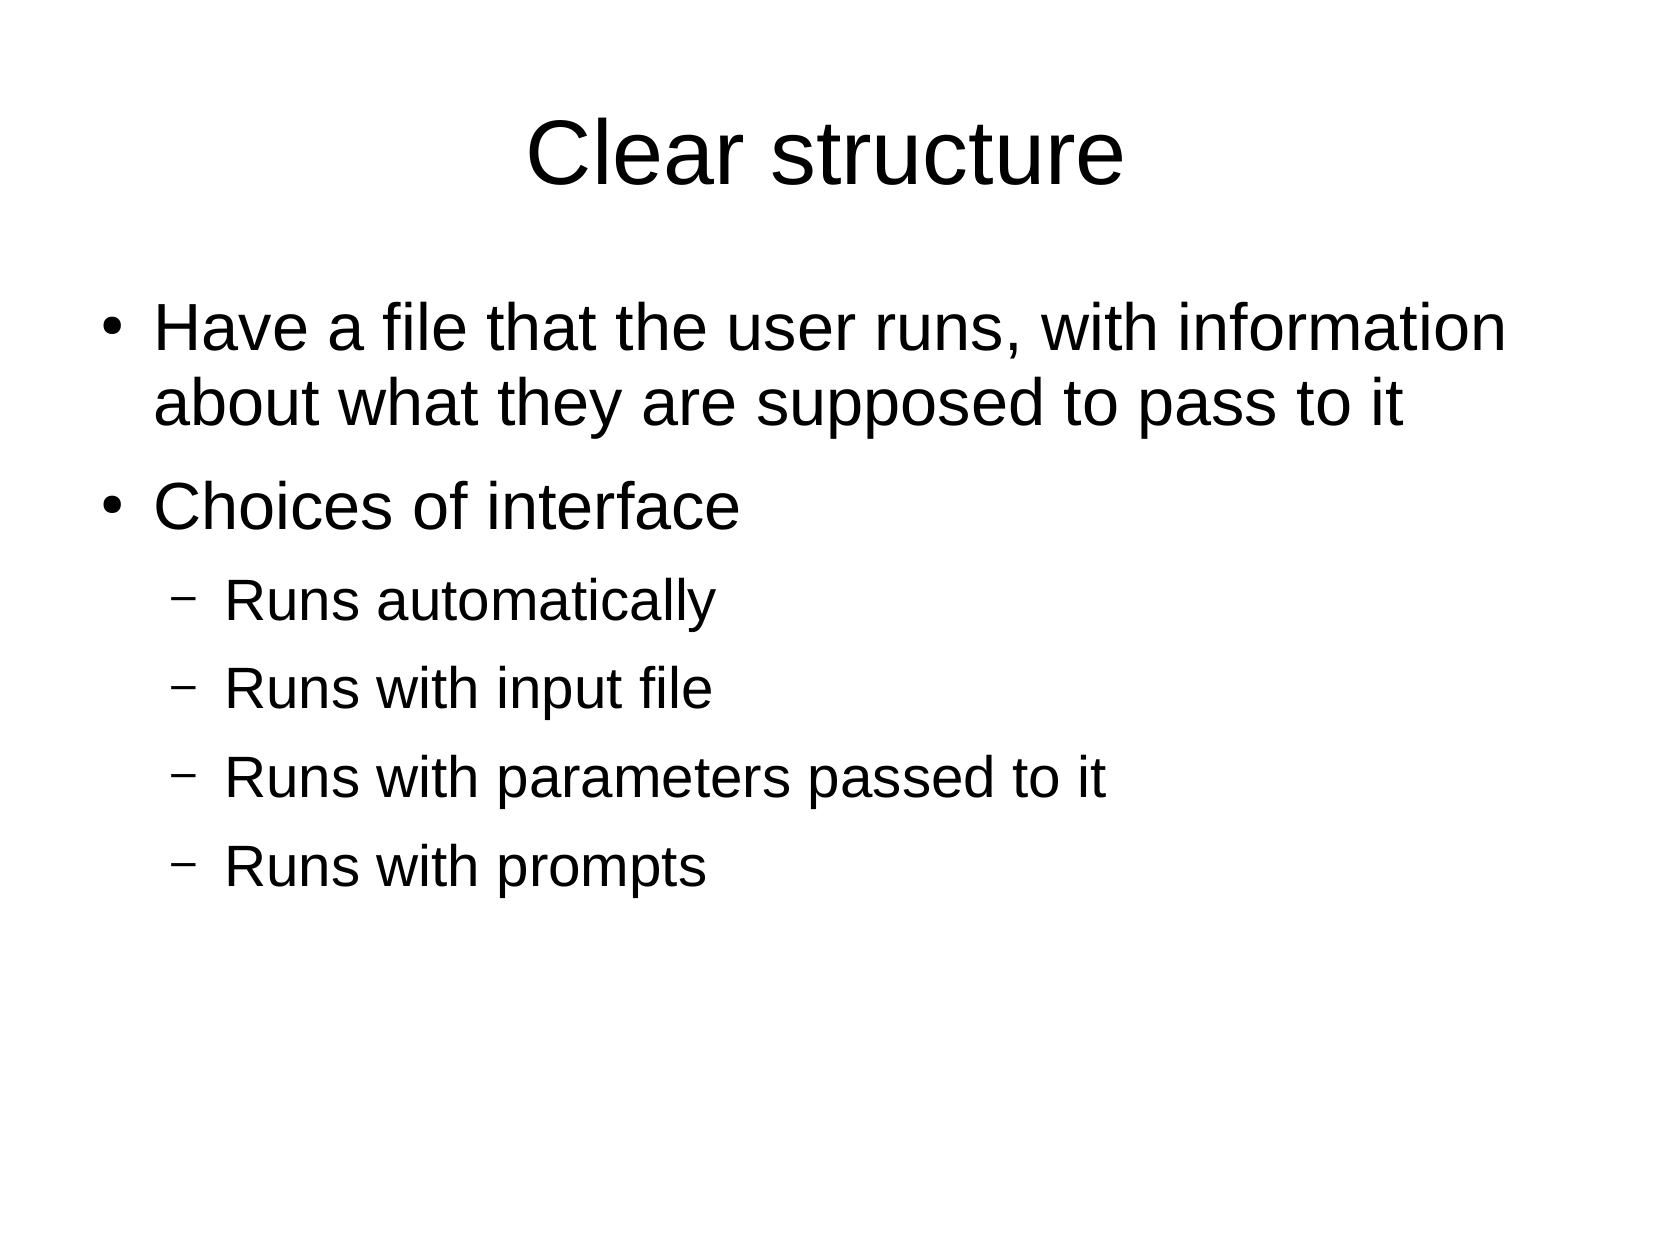

# Clear structure
Have a file that the user runs, with information about what they are supposed to pass to it
Choices of interface
Runs automatically
Runs with input file
Runs with parameters passed to it
Runs with prompts